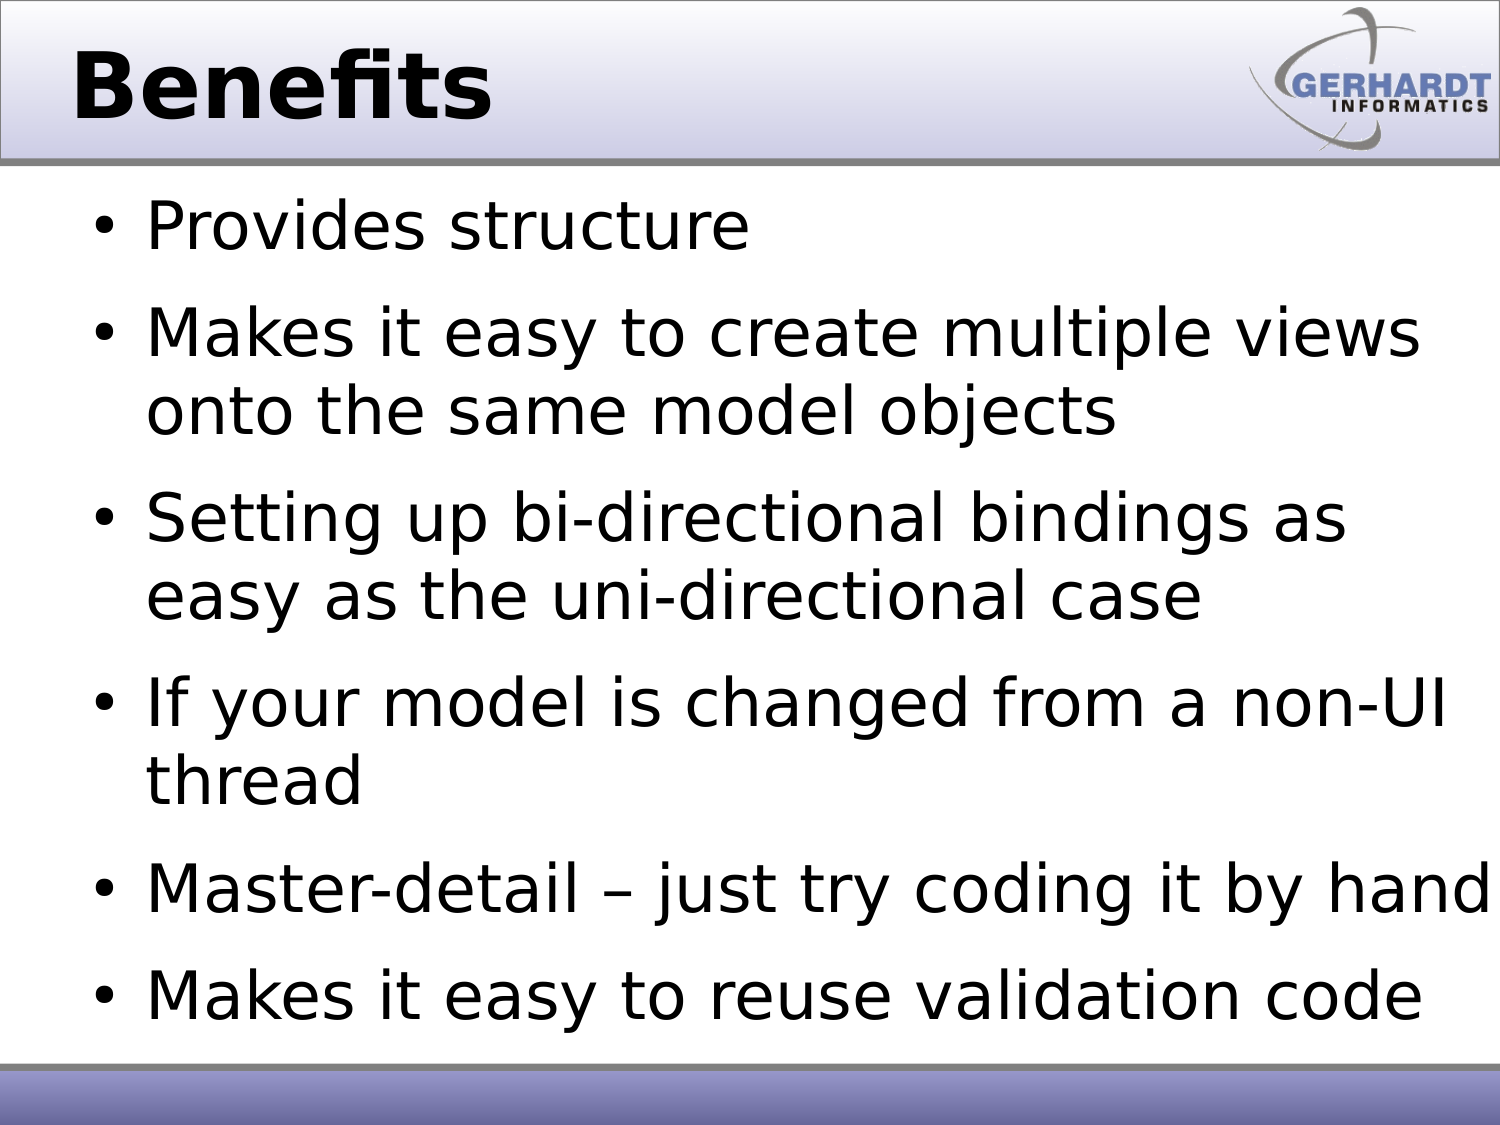

# Benefits
Provides structure
Makes it easy to create multiple views onto the same model objects
Setting up bi-directional bindings as easy as the uni-directional case
If your model is changed from a non-UI thread
Master-detail – just try coding it by hand
Makes it easy to reuse validation code